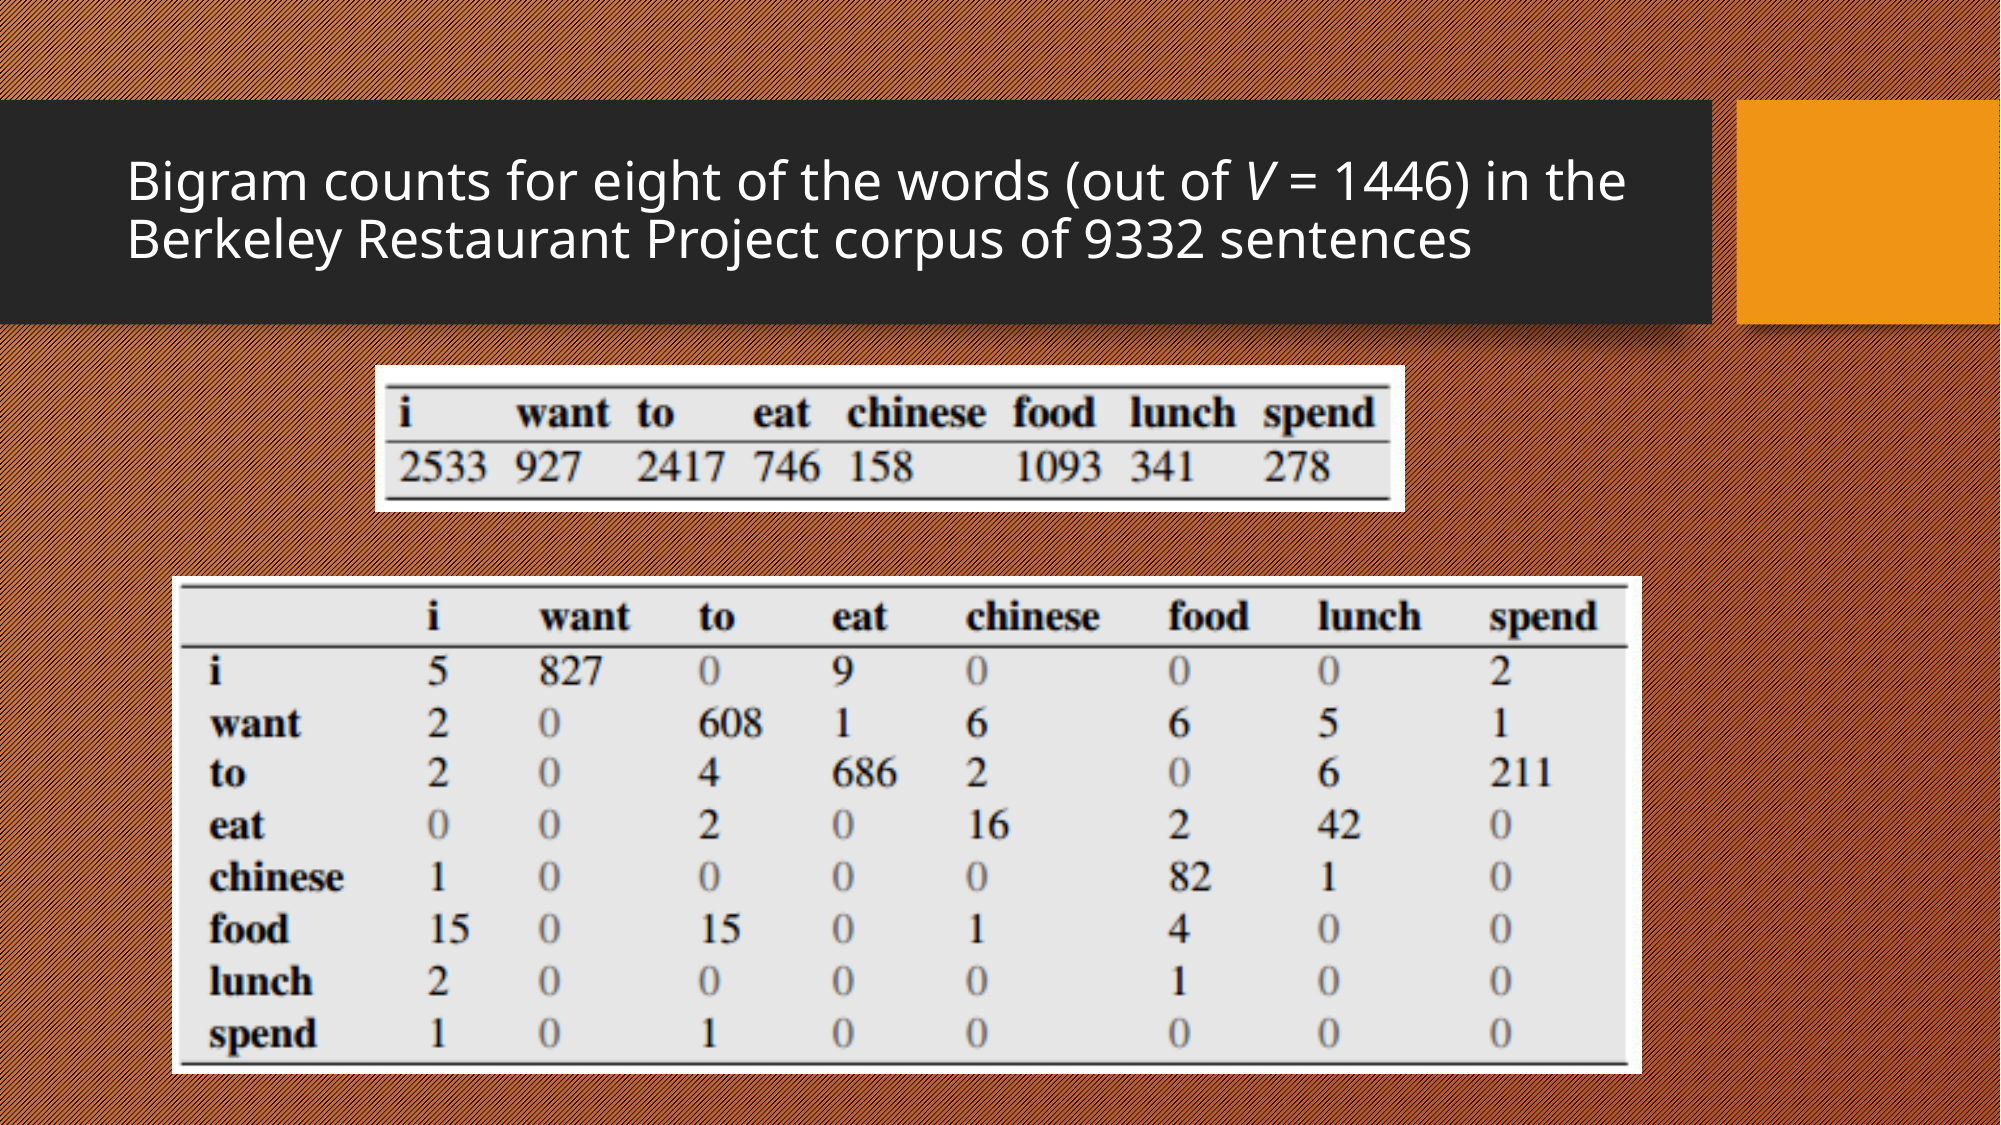

# Bigram counts for eight of the words (out of V = 1446) in the Berkeley Restaurant Project corpus of 9332 sentences